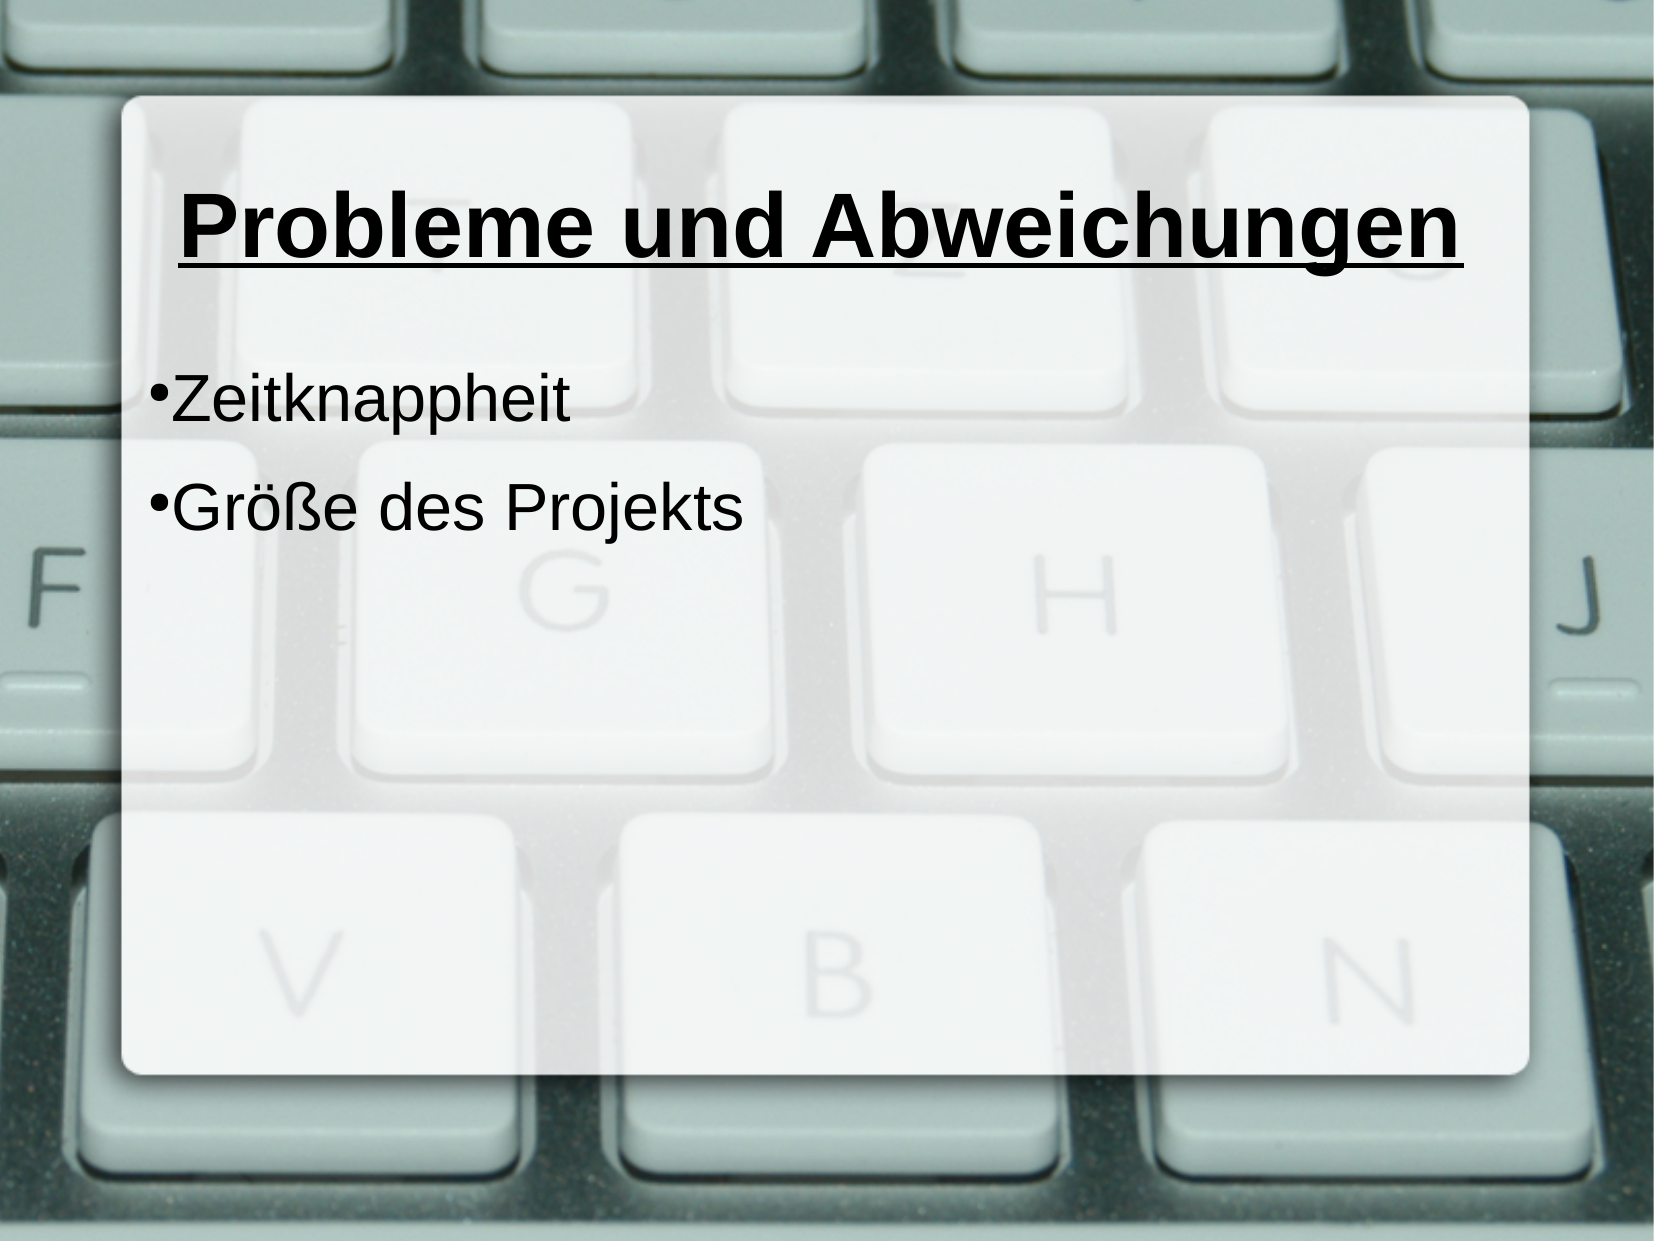

# Probleme und Abweichungen
Zeitknappheit
Größe des Projekts